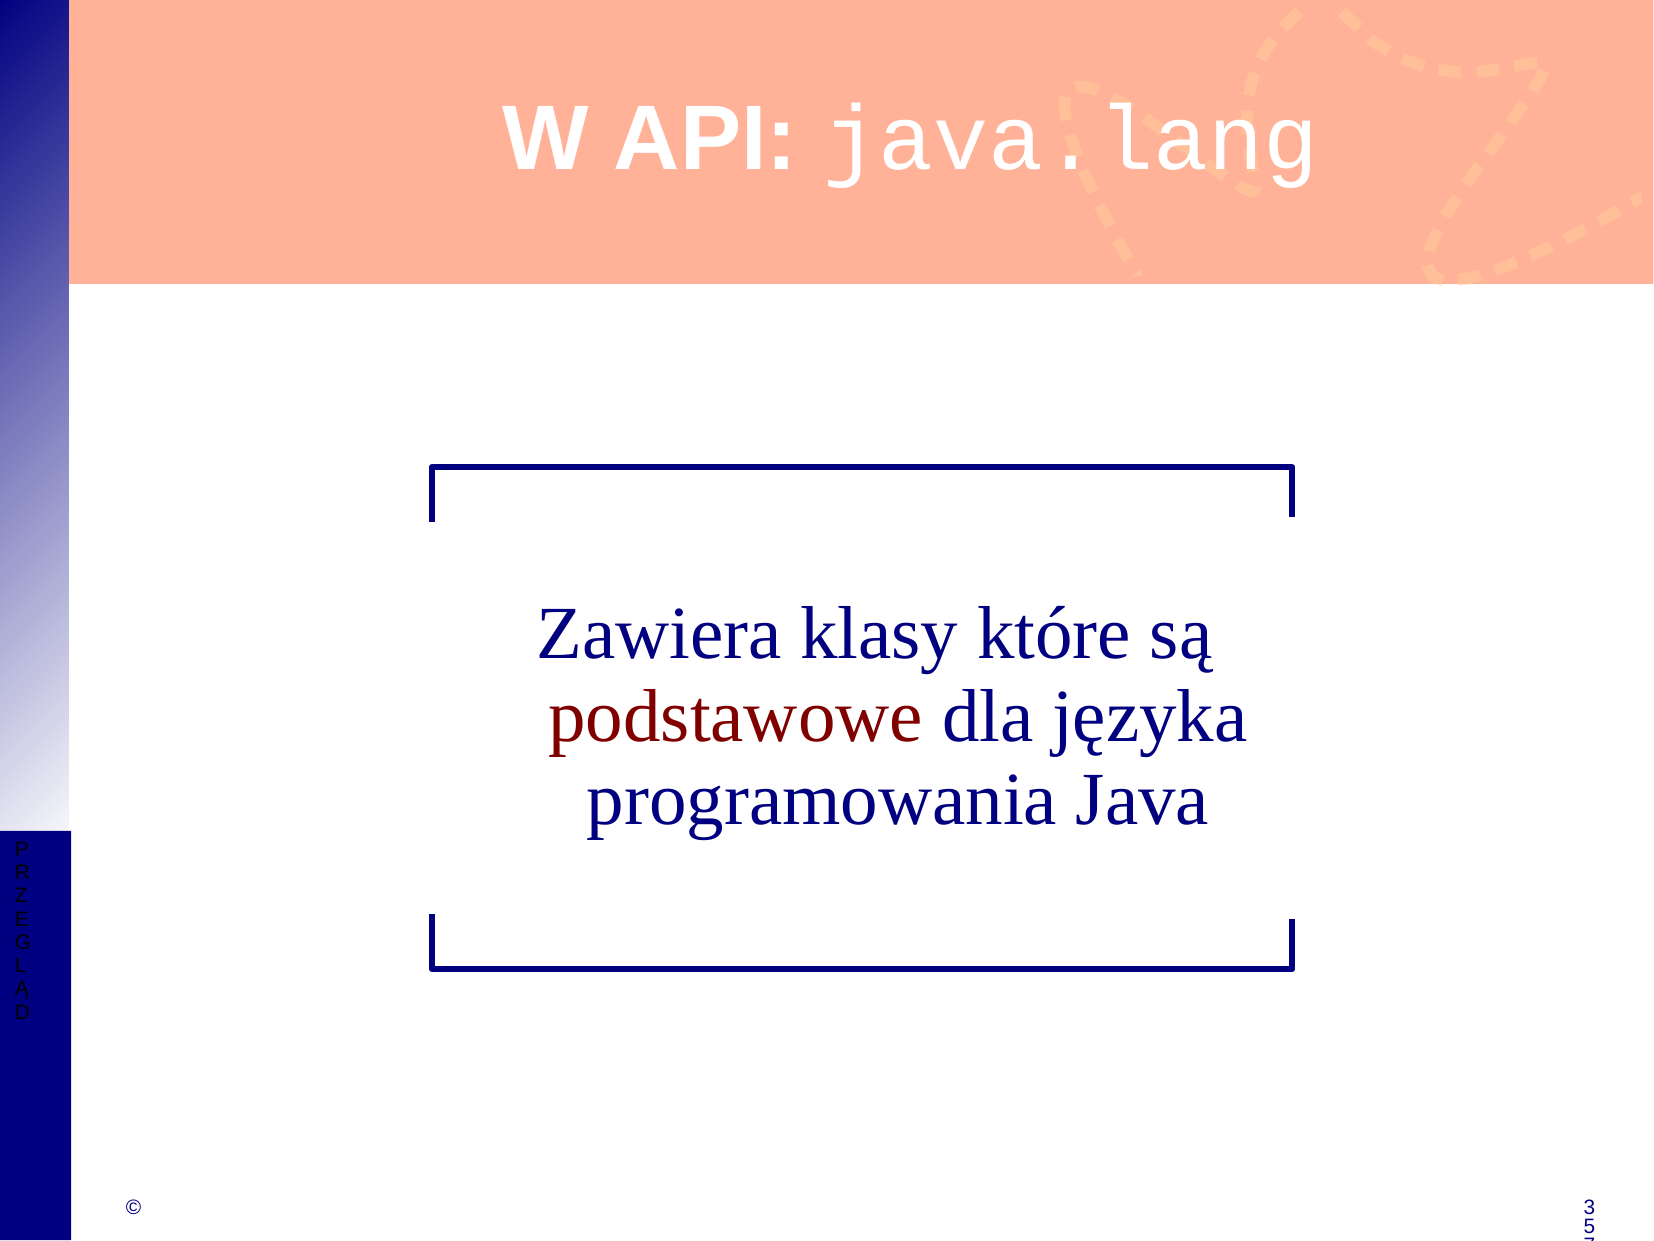

# W API: java.lang
Zawiera klasy które są podstawowe dla języka programowania Java
P
R
Z
E
G
L
Ą
D